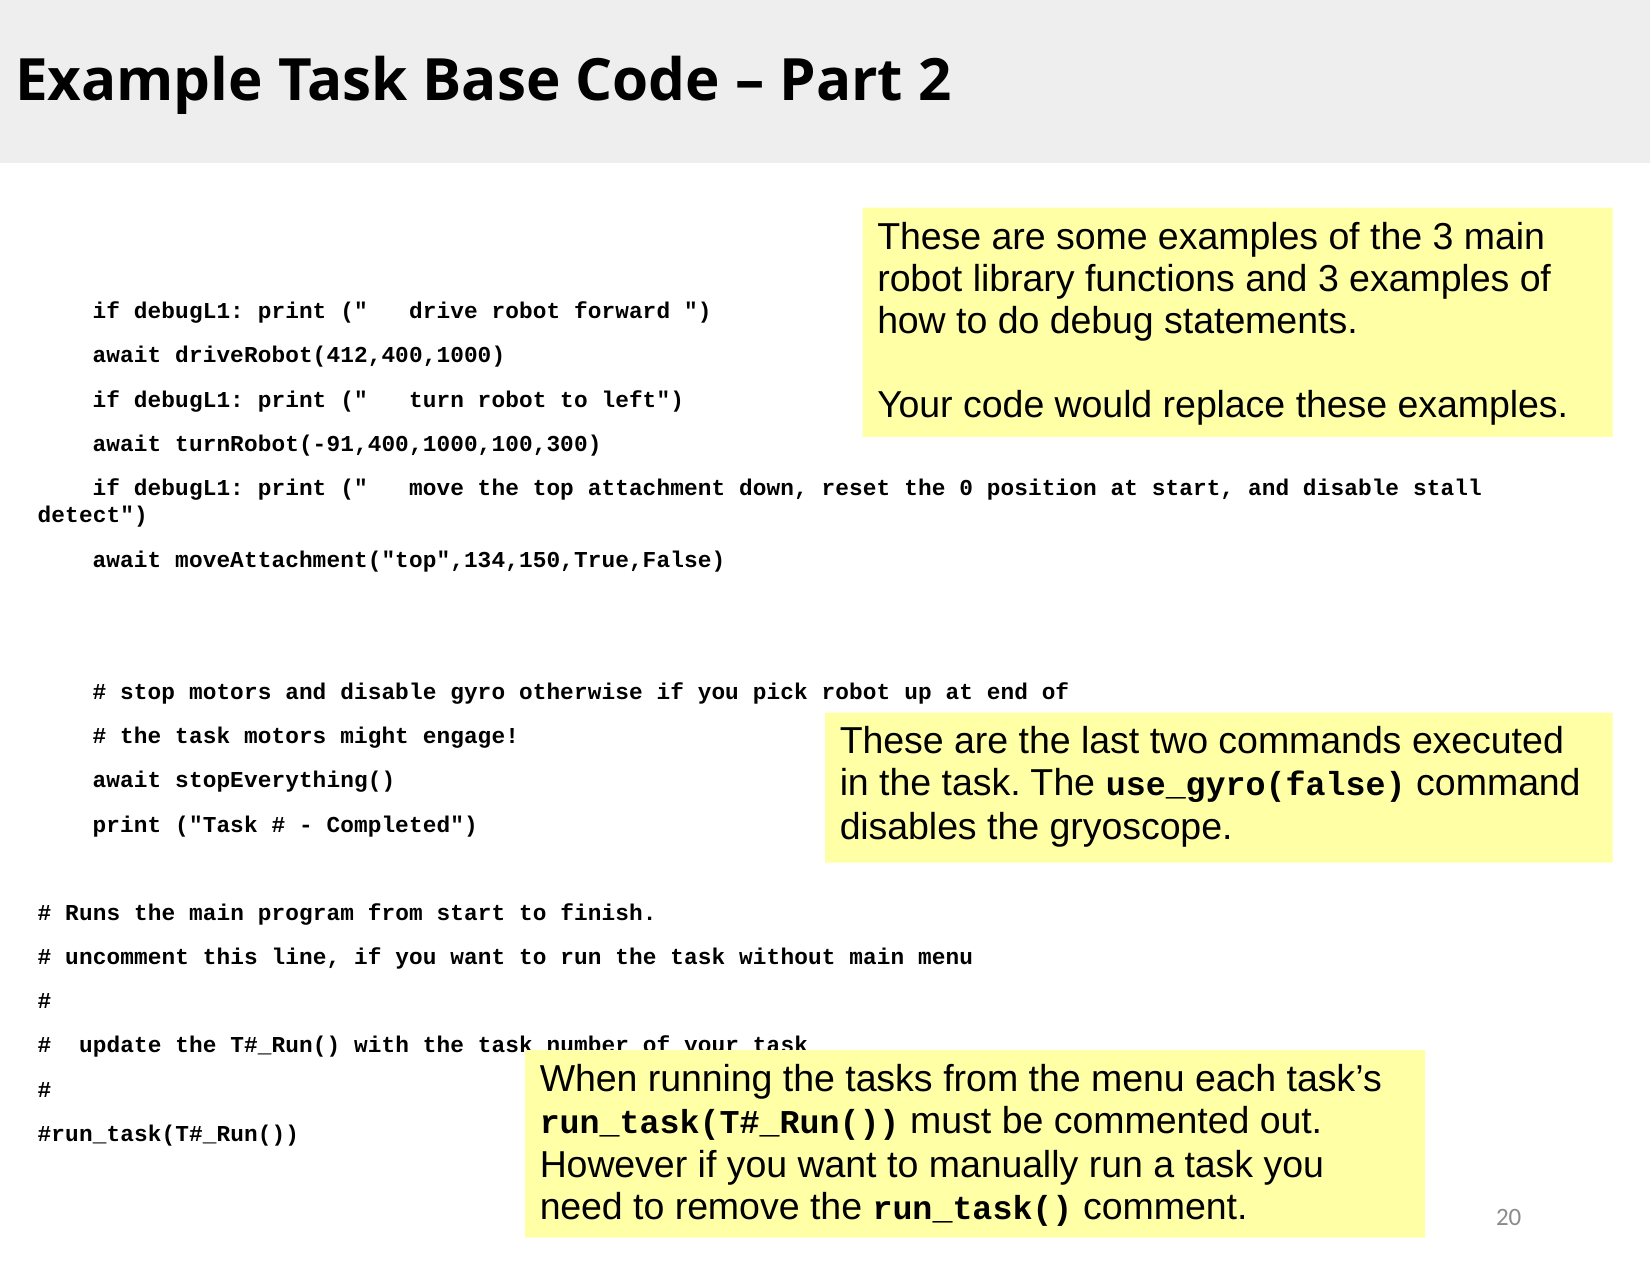

Example Task Base Code – Part 2
# if debugL1: print (" drive robot forward ")
 await driveRobot(412,400,1000)
 if debugL1: print (" turn robot to left")
 await turnRobot(-91,400,1000,100,300)
 if debugL1: print (" move the top attachment down, reset the 0 position at start, and disable stall detect")
 await moveAttachment("top",134,150,True,False)
 # stop motors and disable gyro otherwise if you pick robot up at end of
 # the task motors might engage!
 await stopEverything()
 print ("Task # - Completed")
# Runs the main program from start to finish.
# uncomment this line, if you want to run the task without main menu
#
# update the T#_Run() with the task number of your task
#
#run_task(T#_Run())
These are some examples of the 3 main robot library functions and 3 examples of how to do debug statements.
Your code would replace these examples.
These are the last two commands executed in the task. The use_gyro(false) command disables the gryoscope.
When running the tasks from the menu each task’s run_task(T#_Run()) must be commented out. However if you want to manually run a task you need to remove the run_task() comment.
20